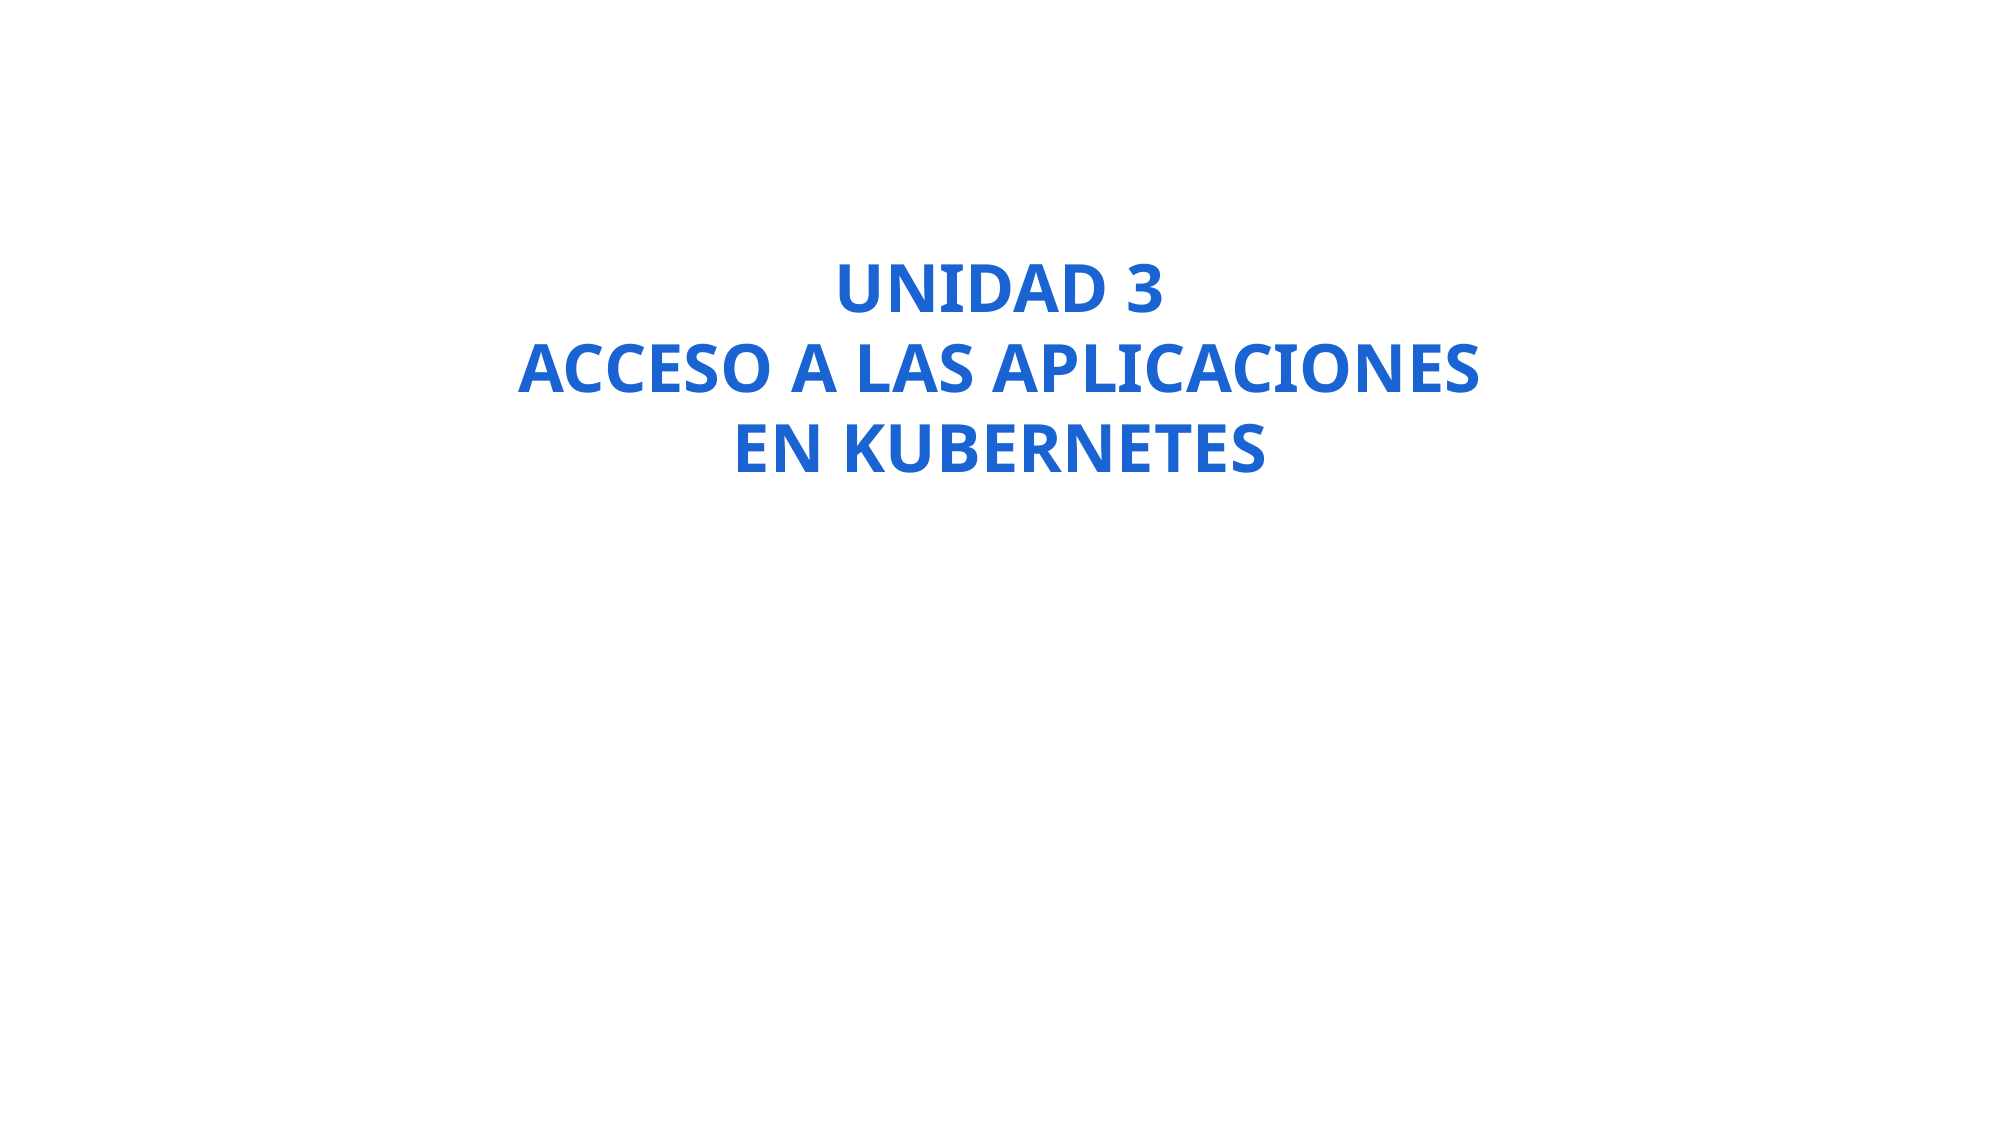

UNIDAD 3
ACCESO A LAS APLICACIONES EN KUBERNETES